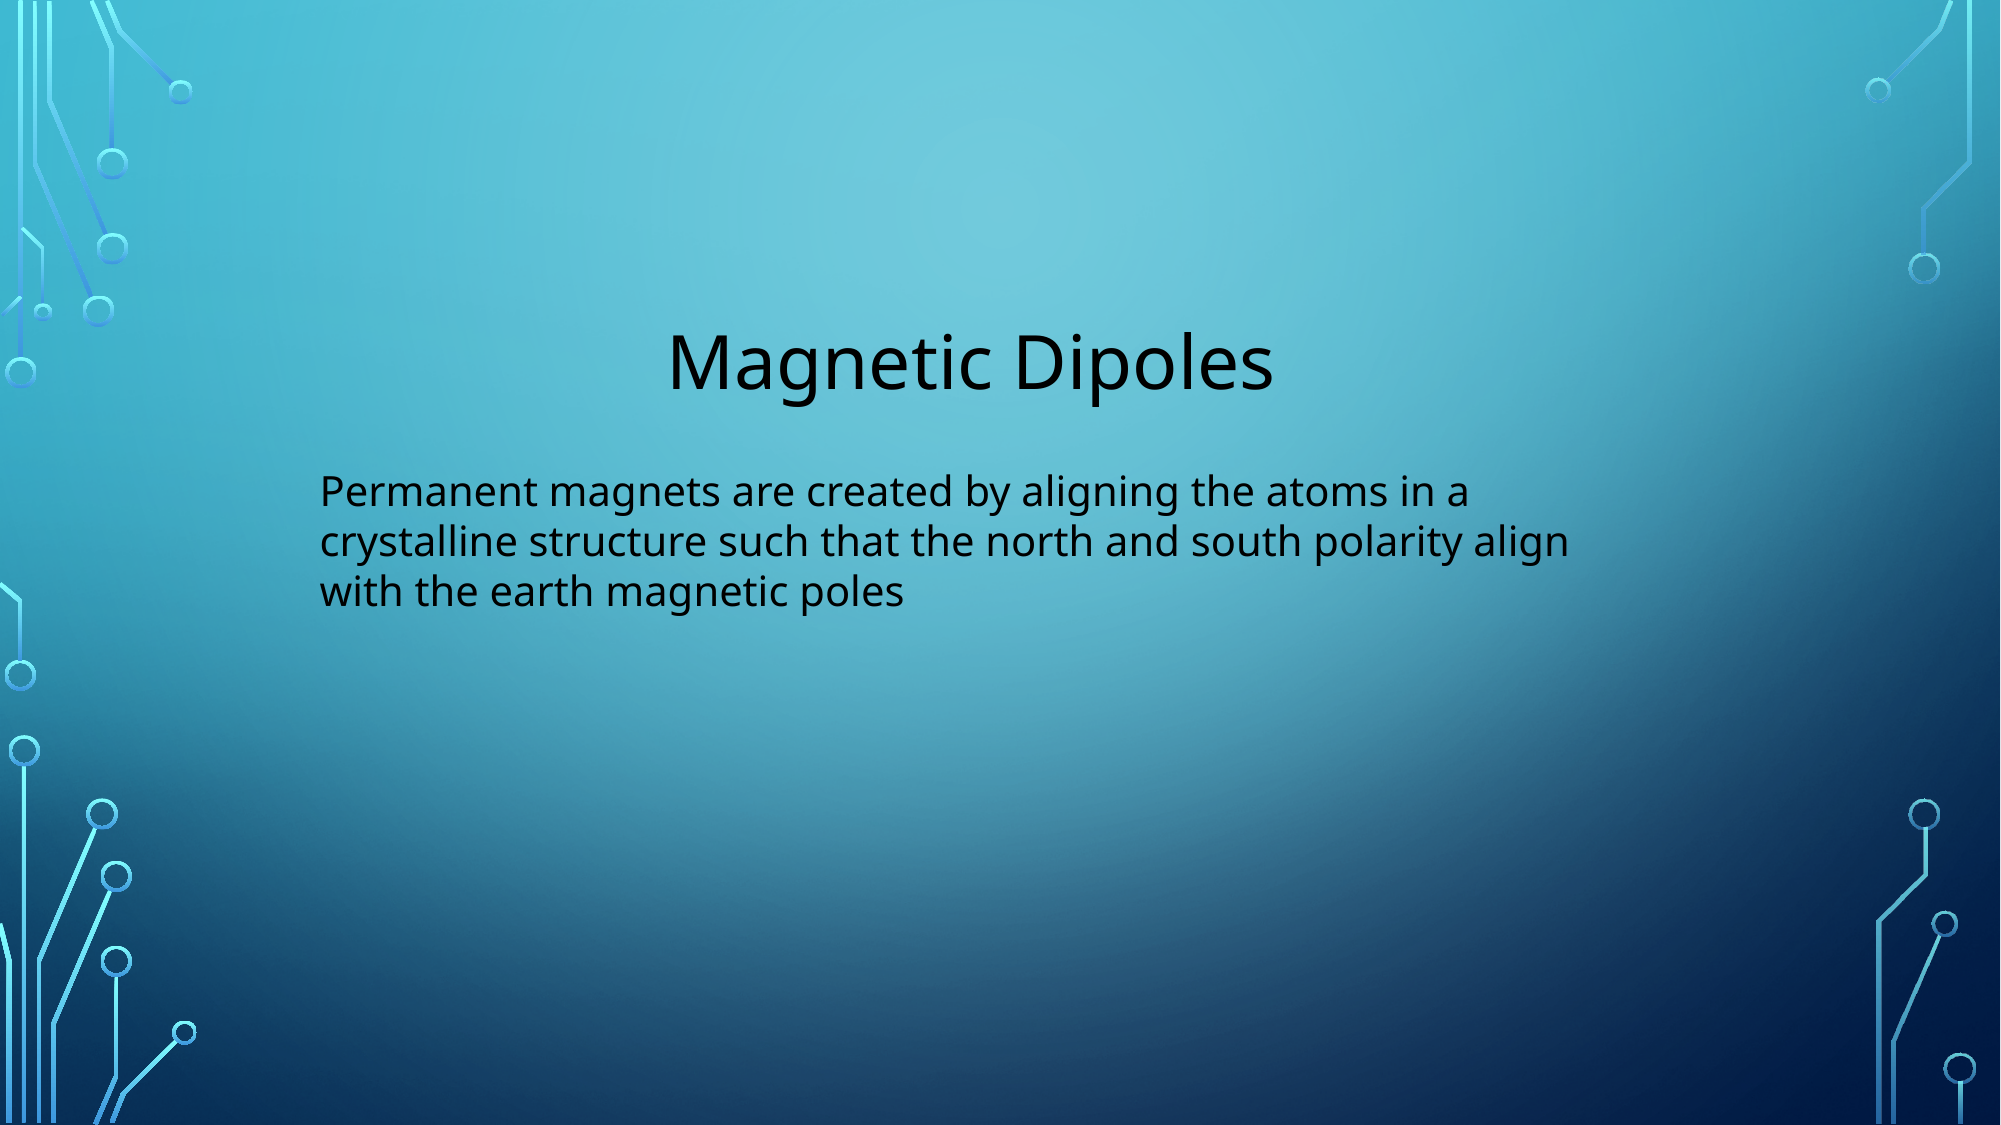

Magnetic Dipoles
Permanent magnets are created by aligning the atoms in a crystalline structure such that the north and south polarity align with the earth magnetic poles